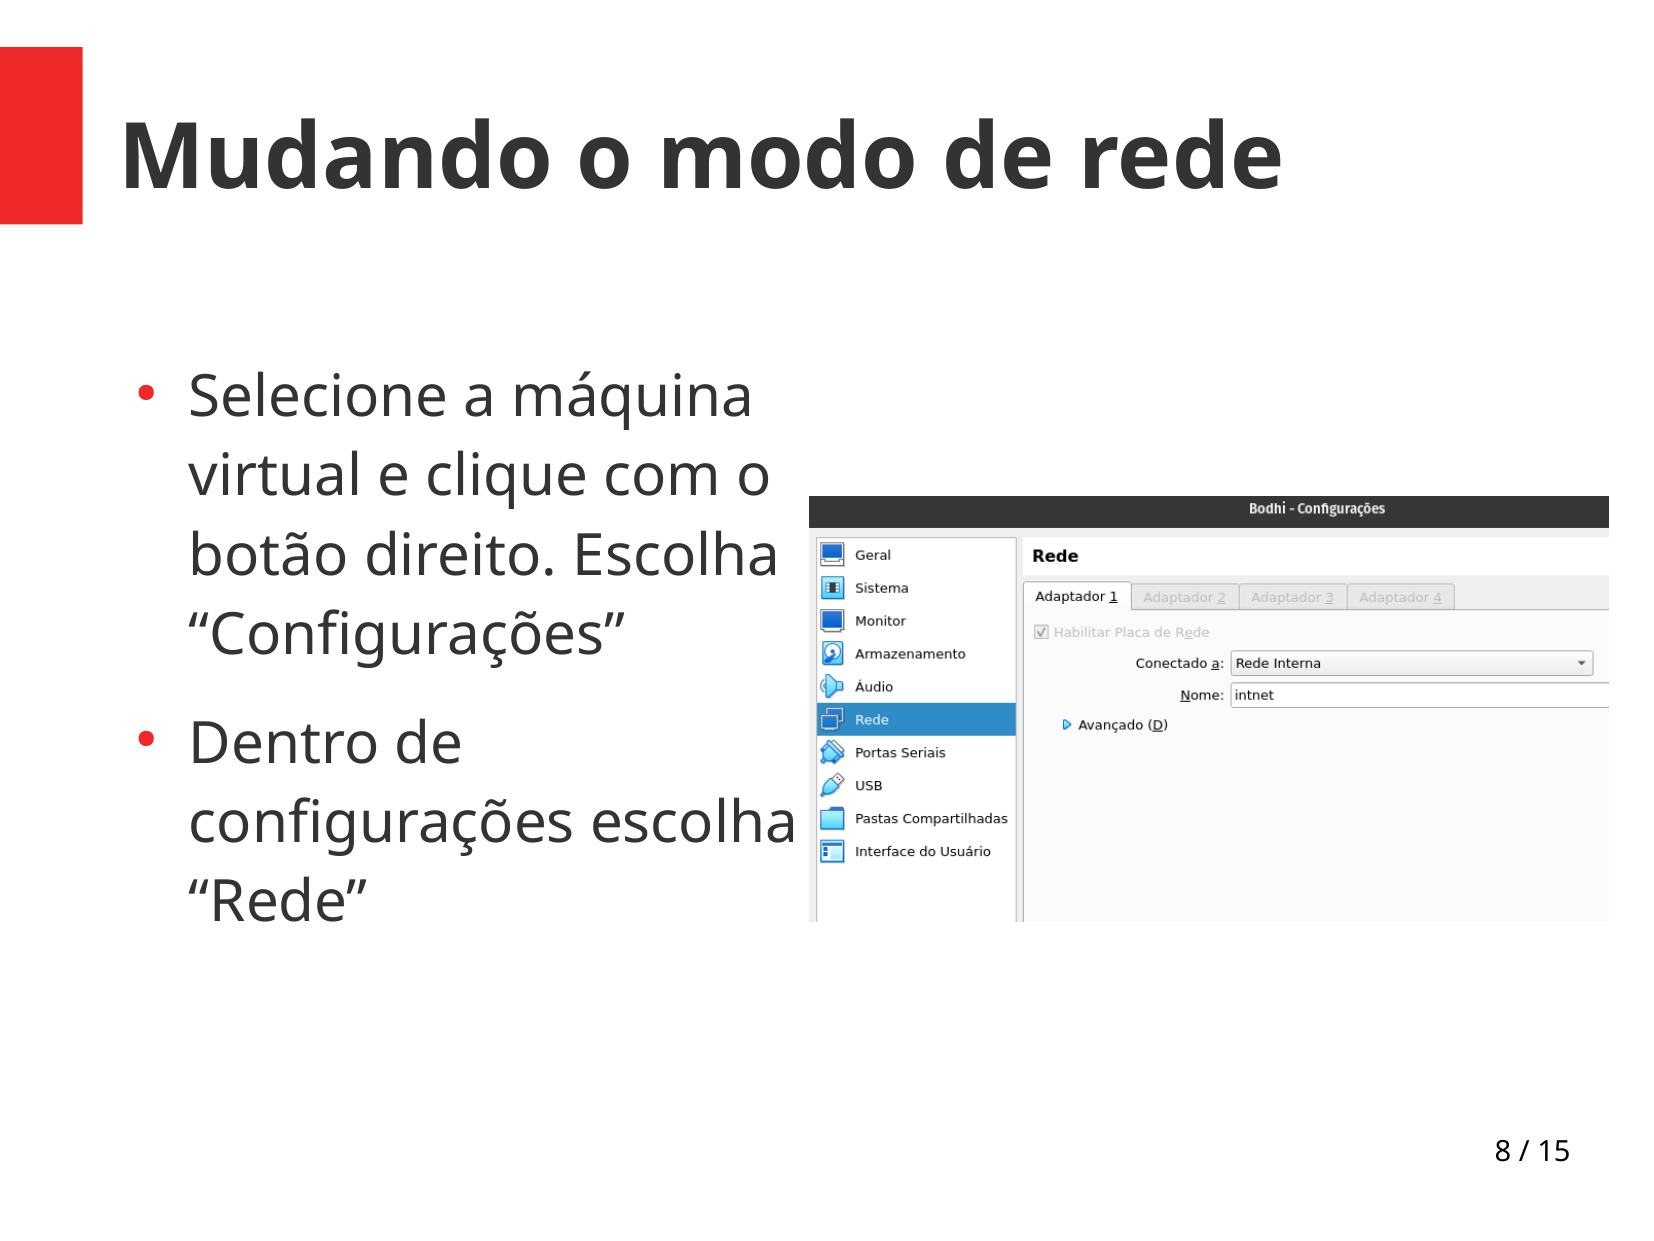

# Mudando o modo de rede
Selecione a máquina virtual e clique com o botão direito. Escolha “Configurações”
Dentro de configurações escolha “Rede”
8